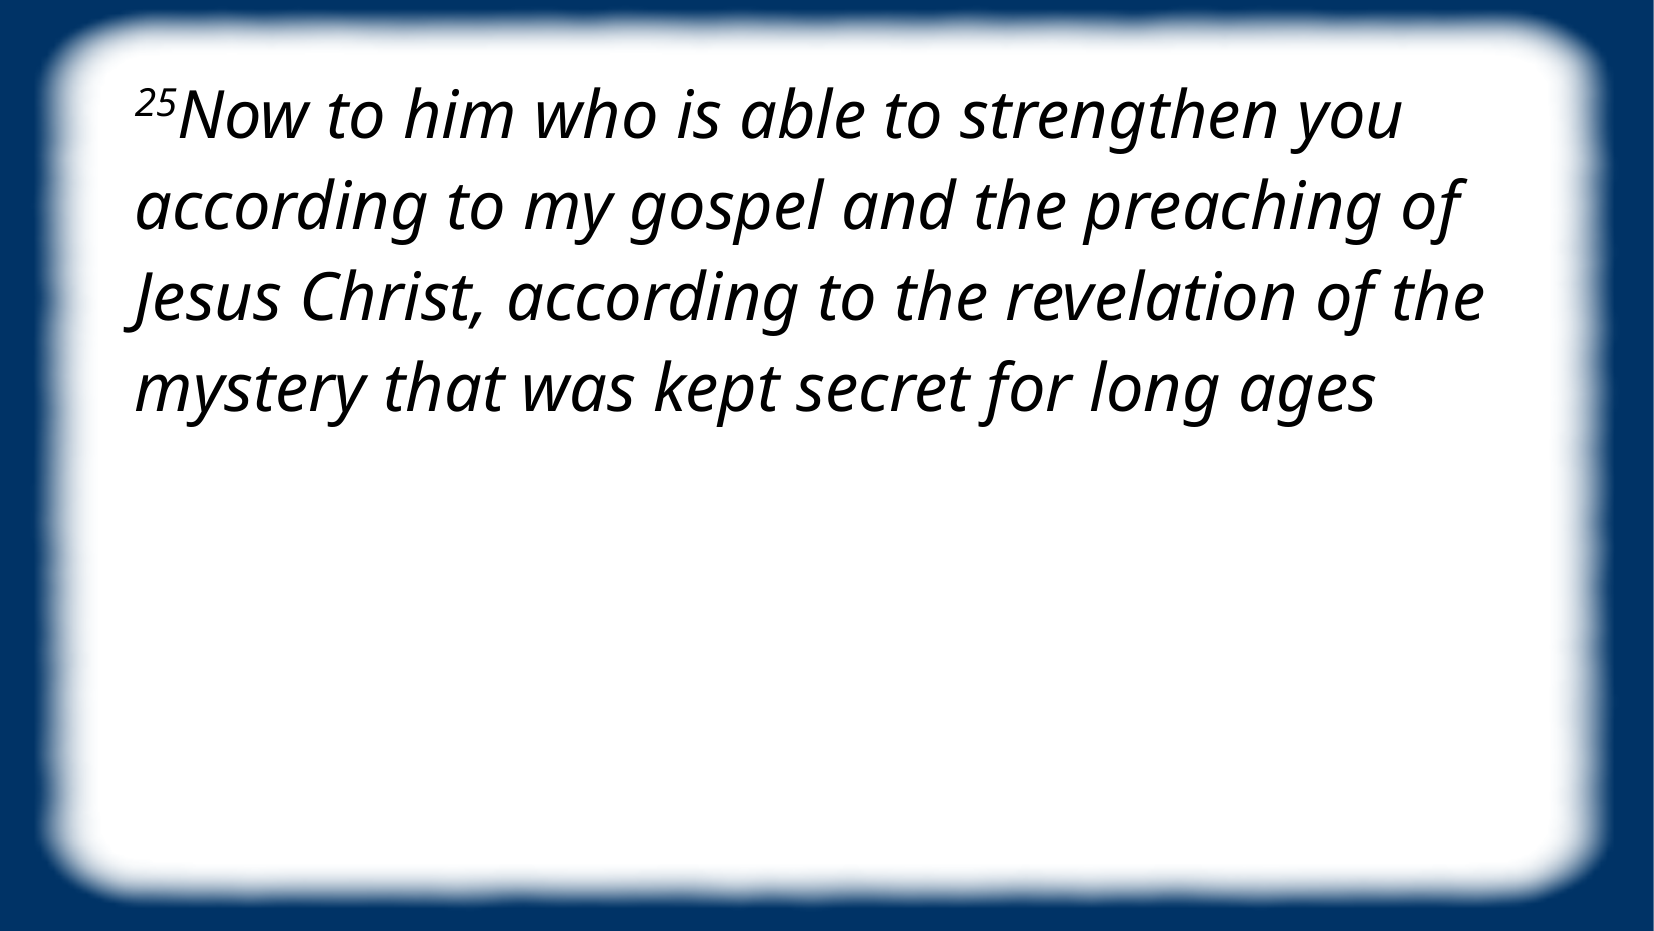

25Now to him who is able to strengthen you according to my gospel and the preaching of Jesus Christ, according to the revelation of the mystery that was kept secret for long ages